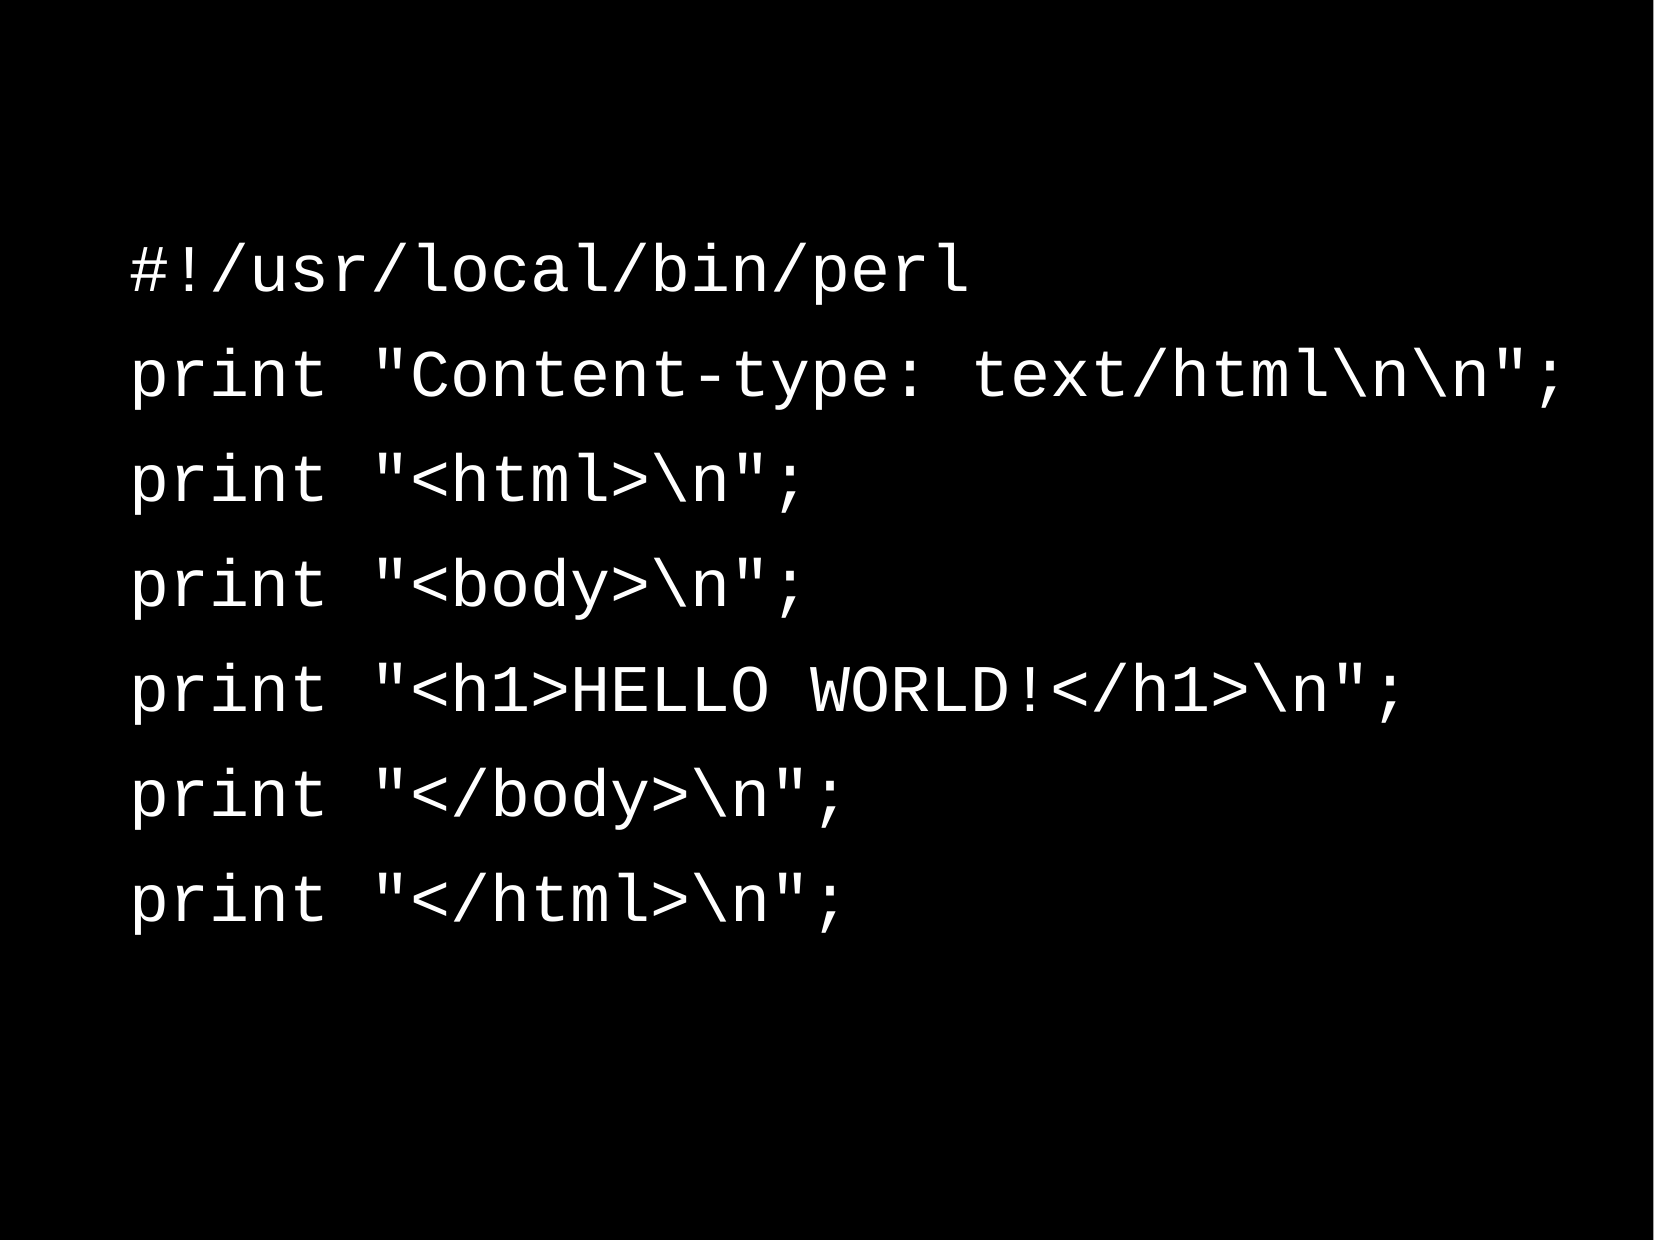

# #!/usr/local/bin/perl
print "Content-type: text/html\n\n";
print "<html>\n";
print "<body>\n";
print "<h1>HELLO WORLD!</h1>\n";
print "</body>\n";
print "</html>\n";